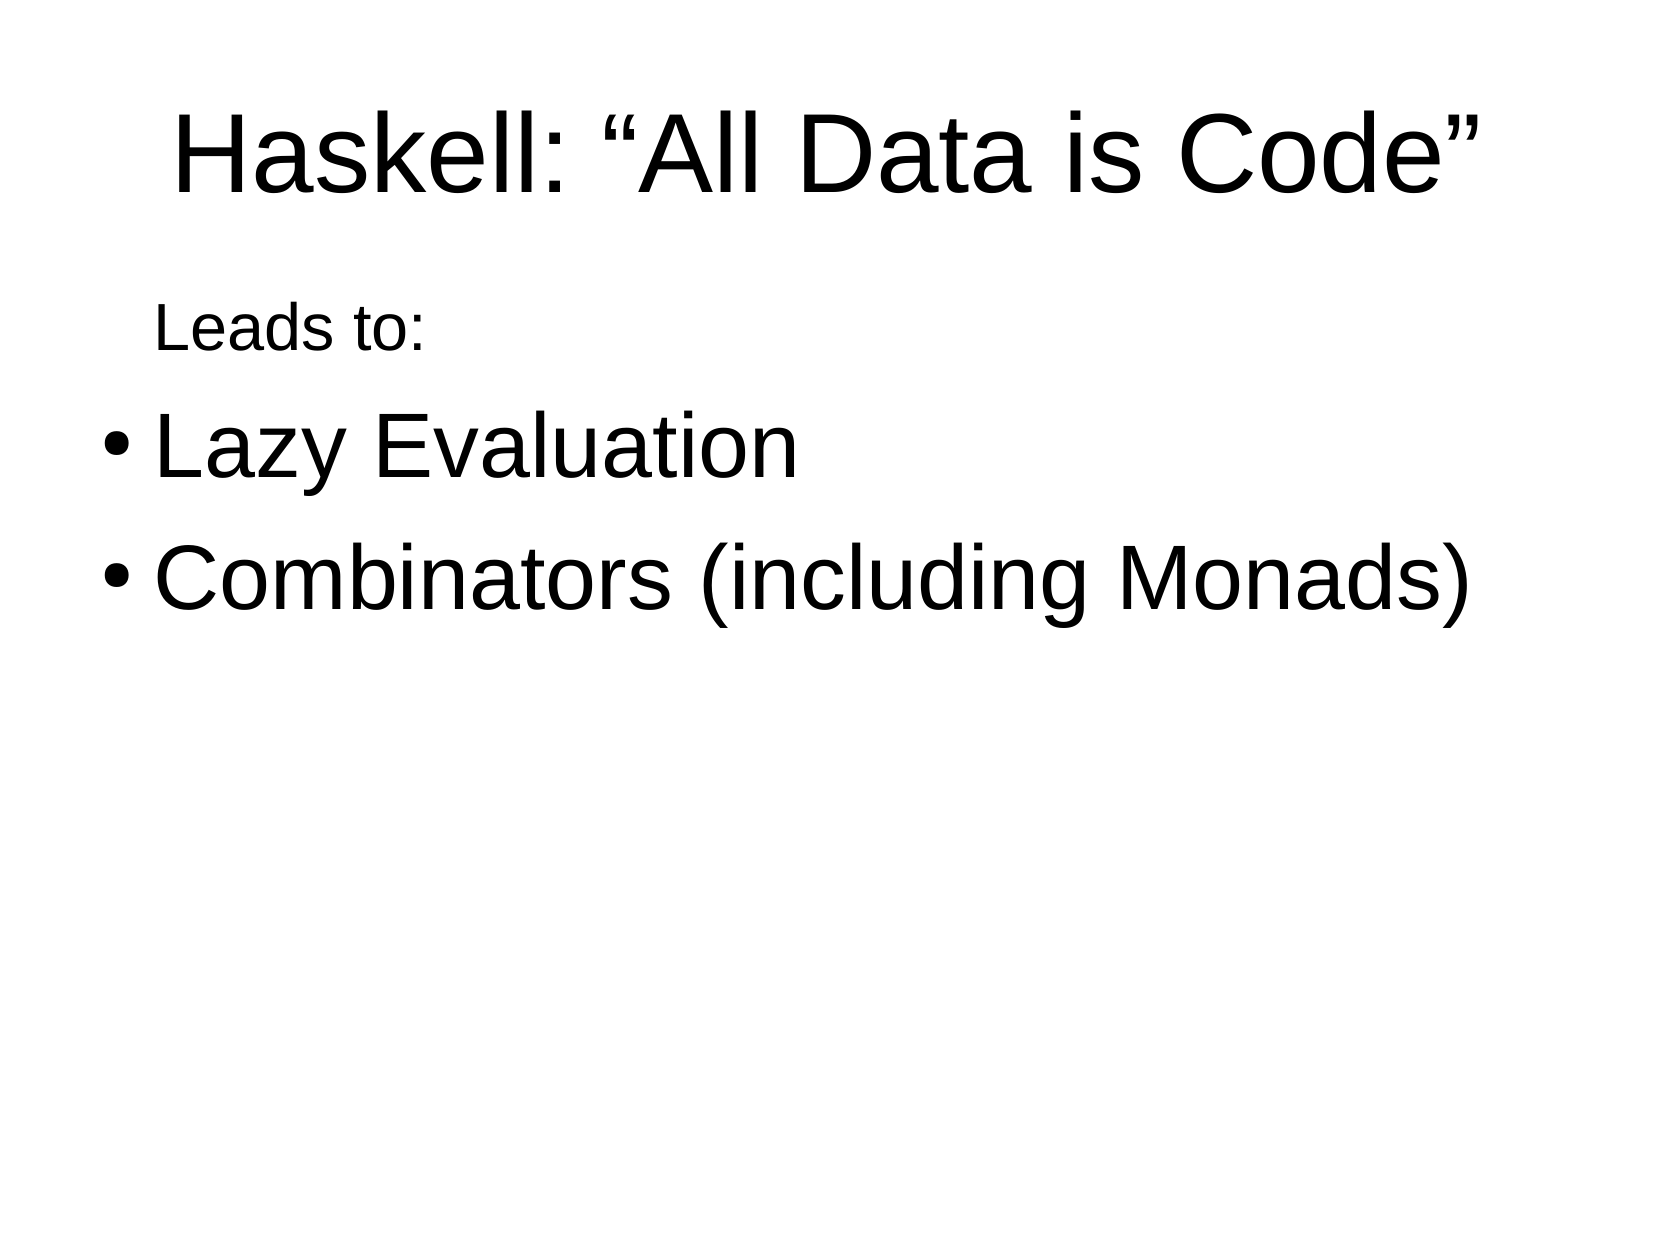

# Haskell: “All Data is Code”
Leads to:
Lazy Evaluation
Combinators (including Monads)